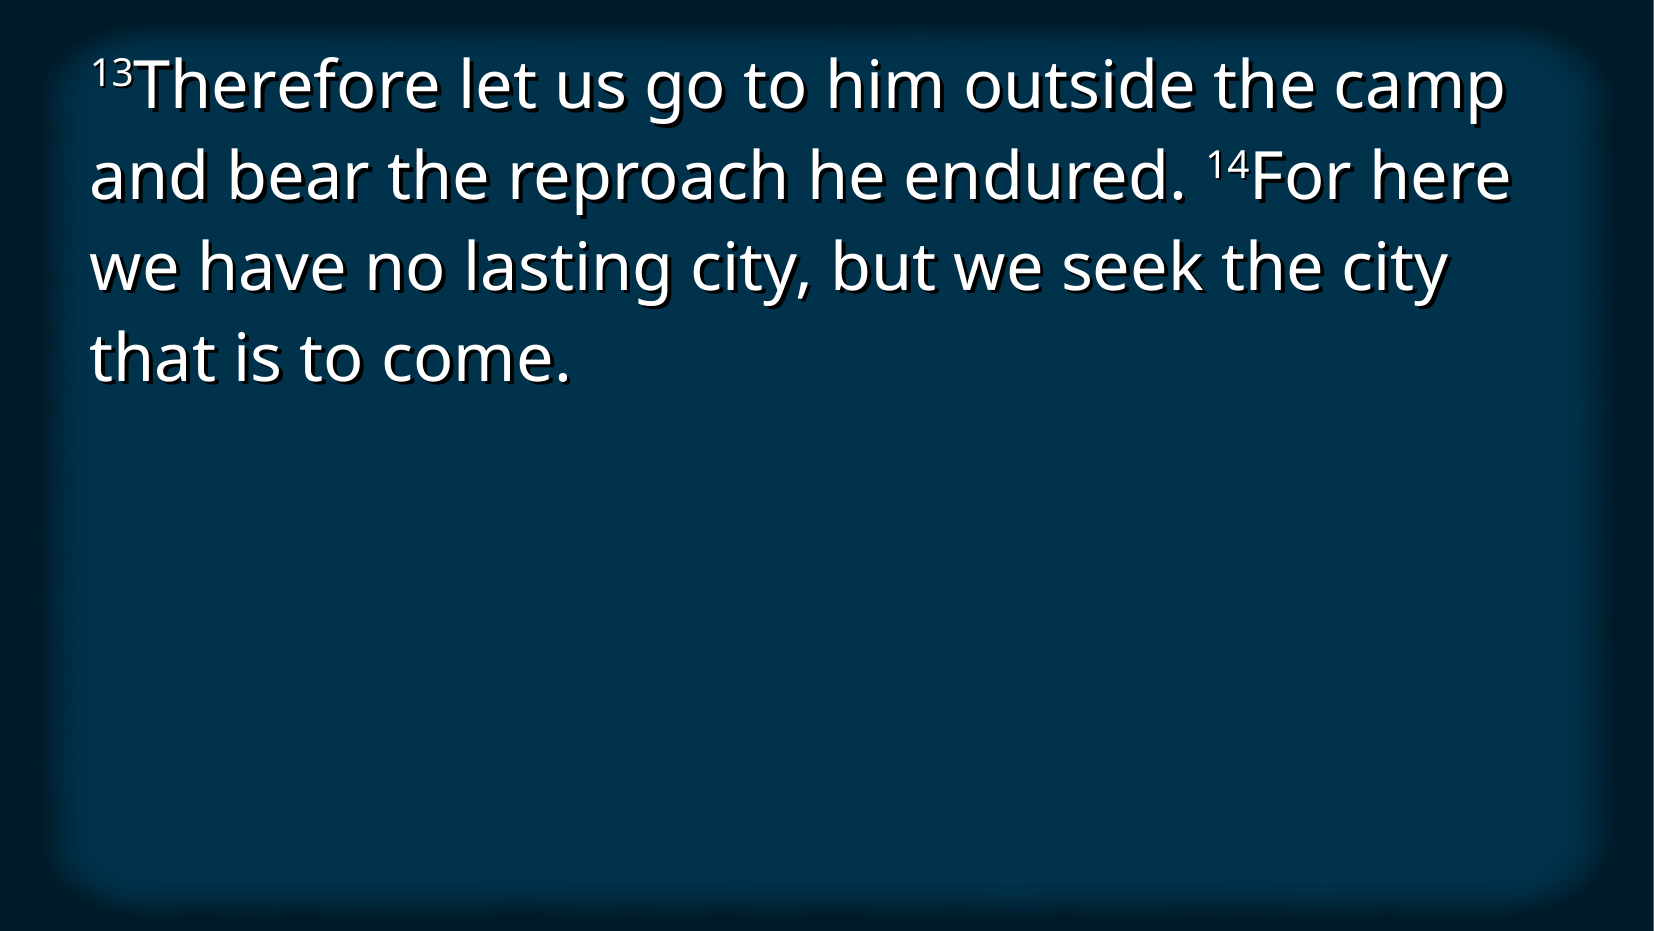

13Therefore let us go to him outside the camp and bear the reproach he endured. 14For here we have no lasting city, but we seek the city that is to come.